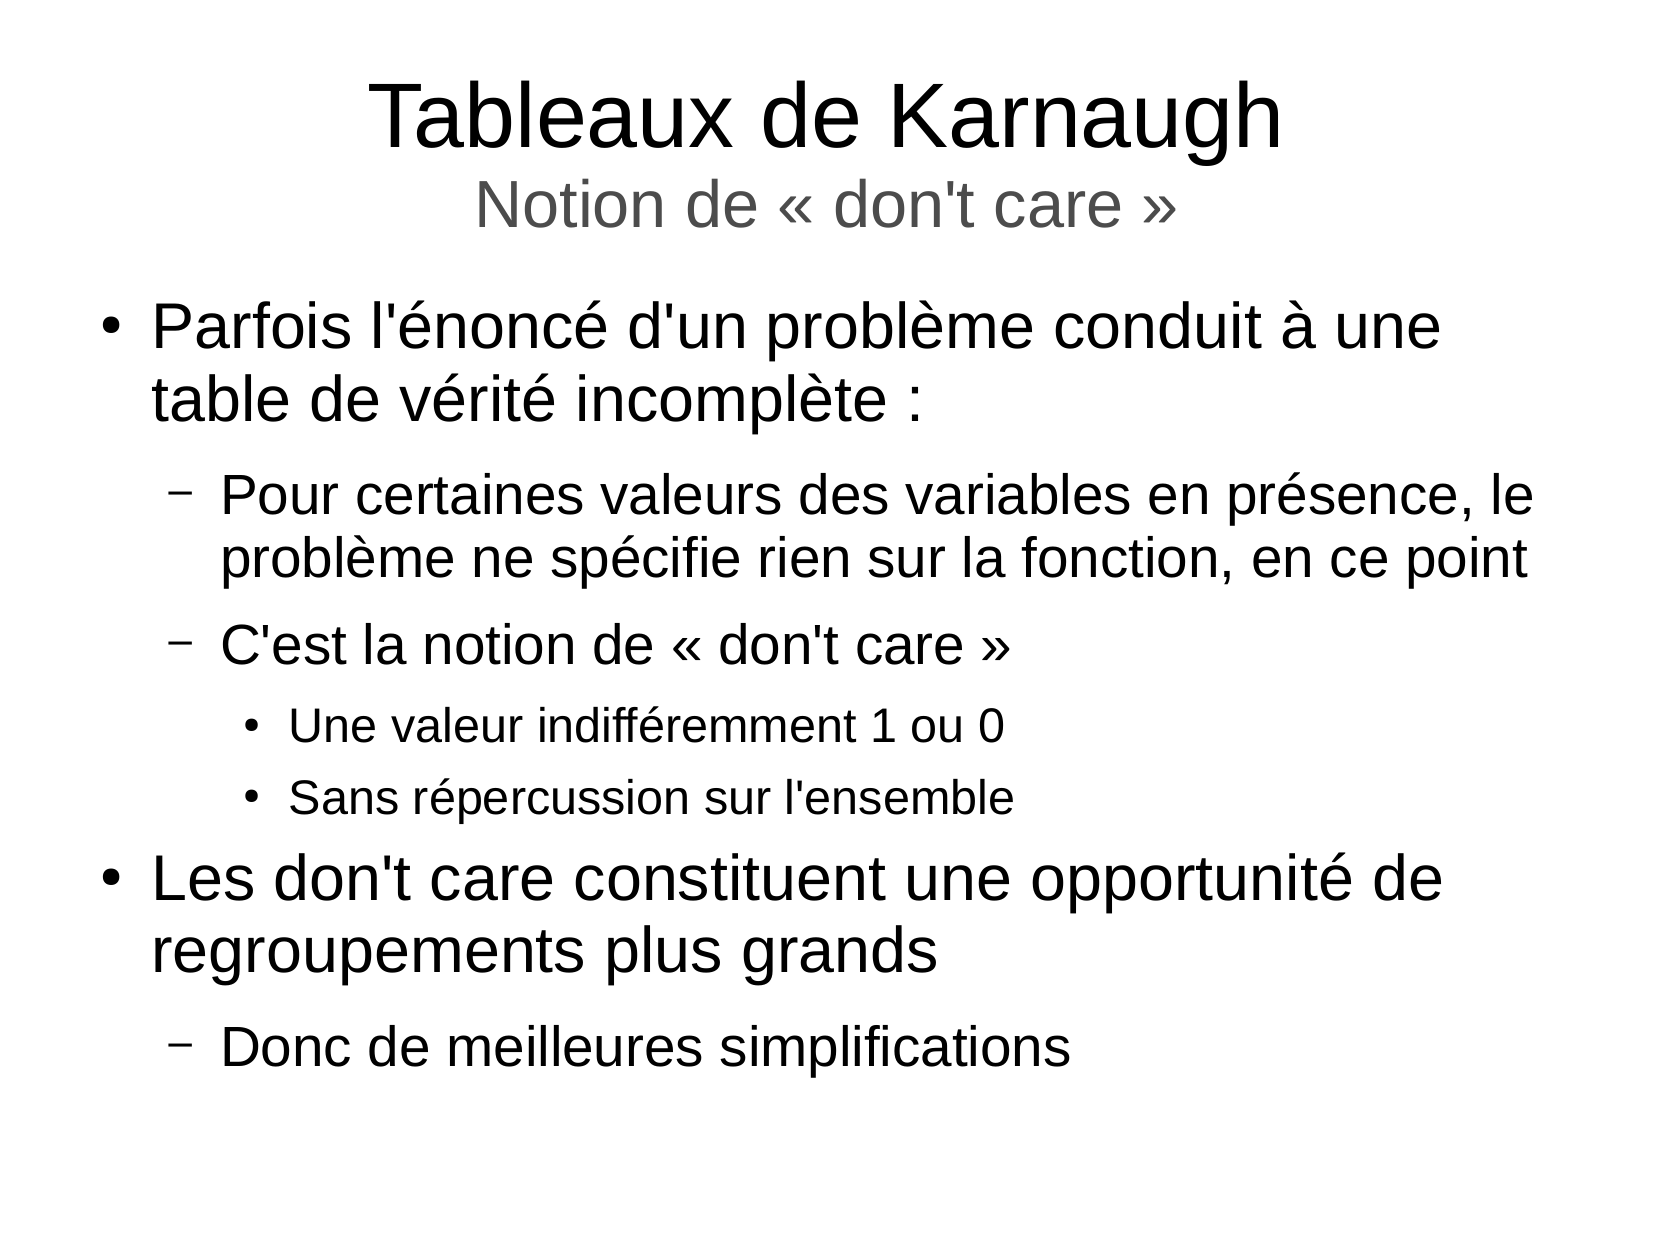

# Tableaux de Karnaugh Notion de « don't care »
Parfois l'énoncé d'un problème conduit à une table de vérité incomplète :
Pour certaines valeurs des variables en présence, le problème ne spécifie rien sur la fonction, en ce point
C'est la notion de « don't care »
Une valeur indifféremment 1 ou 0
Sans répercussion sur l'ensemble
Les don't care constituent une opportunité de regroupements plus grands
Donc de meilleures simplifications